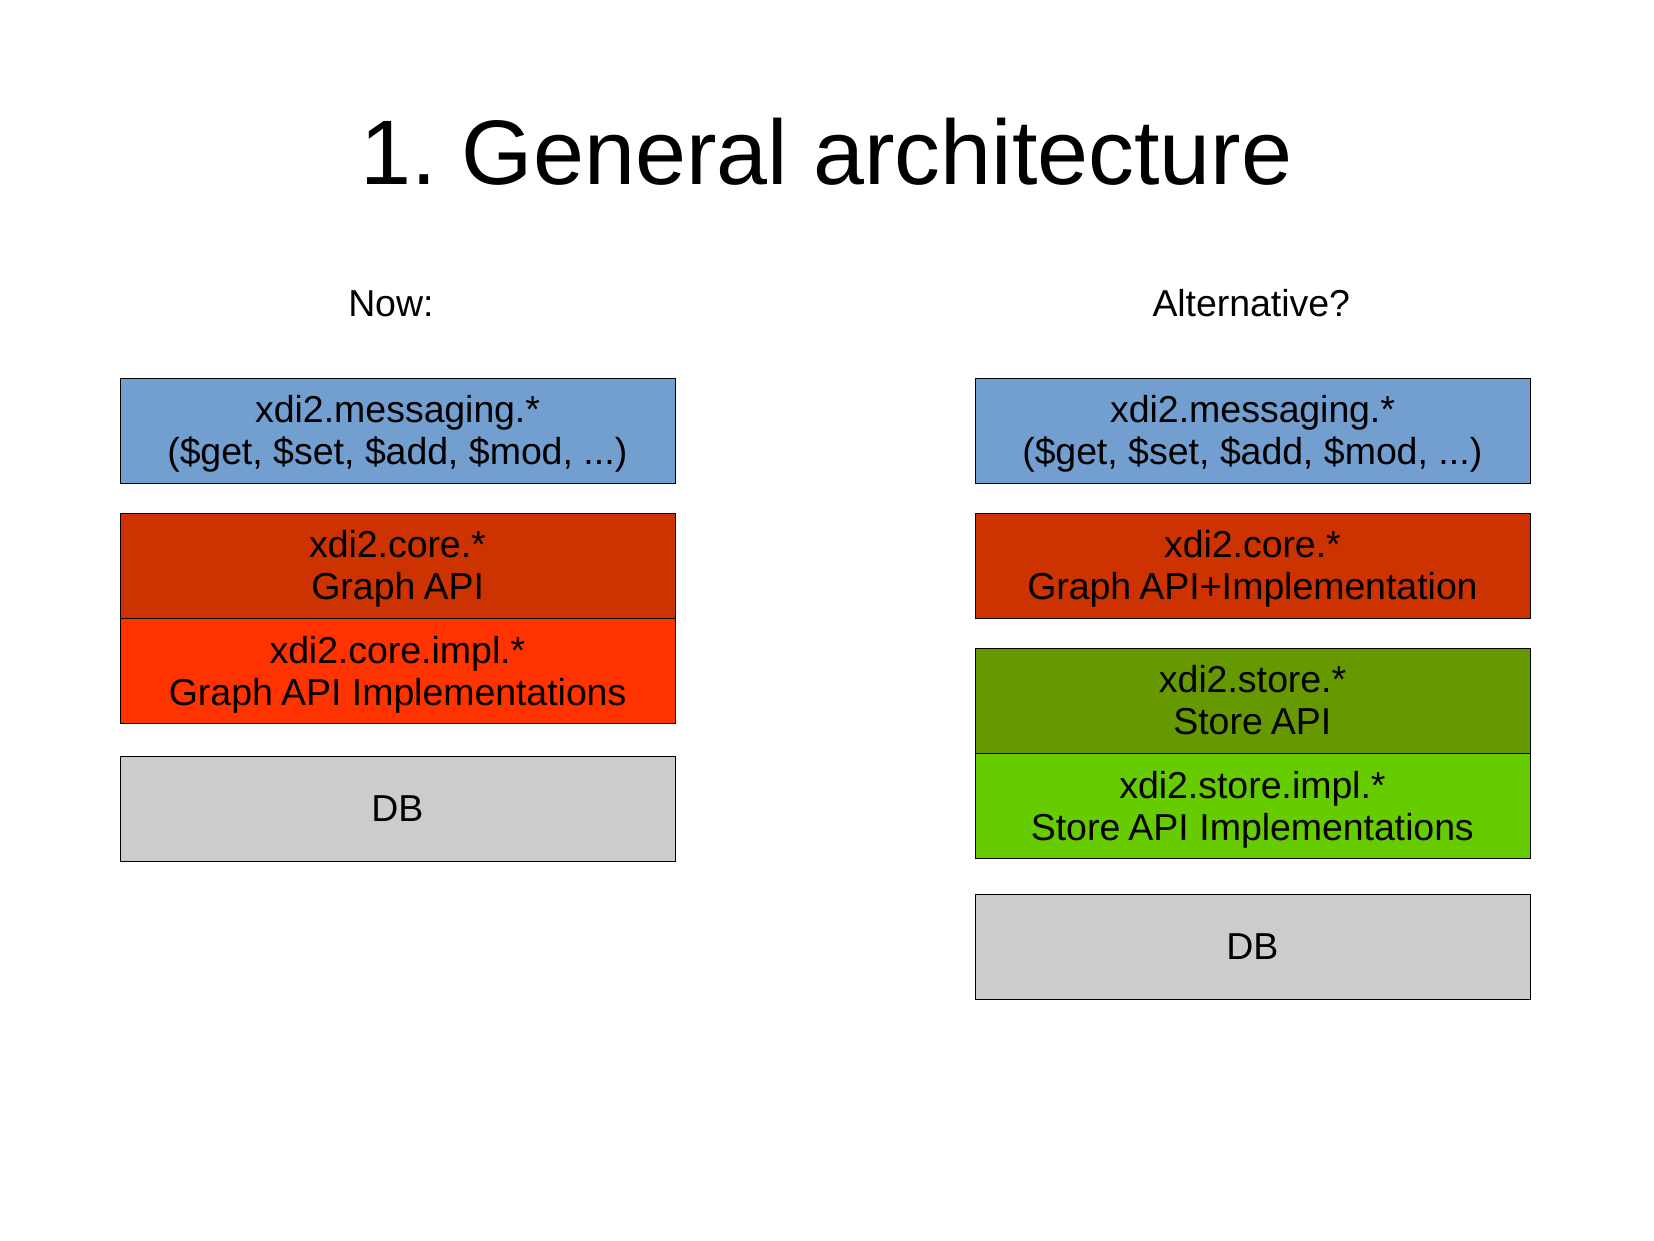

# 1. General architecture
Now:
Alternative?
xdi2.messaging.*
($get, $set, $add, $mod, ...)
xdi2.messaging.*
($get, $set, $add, $mod, ...)
xdi2.core.*
Graph API
xdi2.core.*
Graph API+Implementation
xdi2.core.impl.*
Graph API Implementations
xdi2.store.*
Store API
xdi2.store.impl.*
Store API Implementations
DB
DB